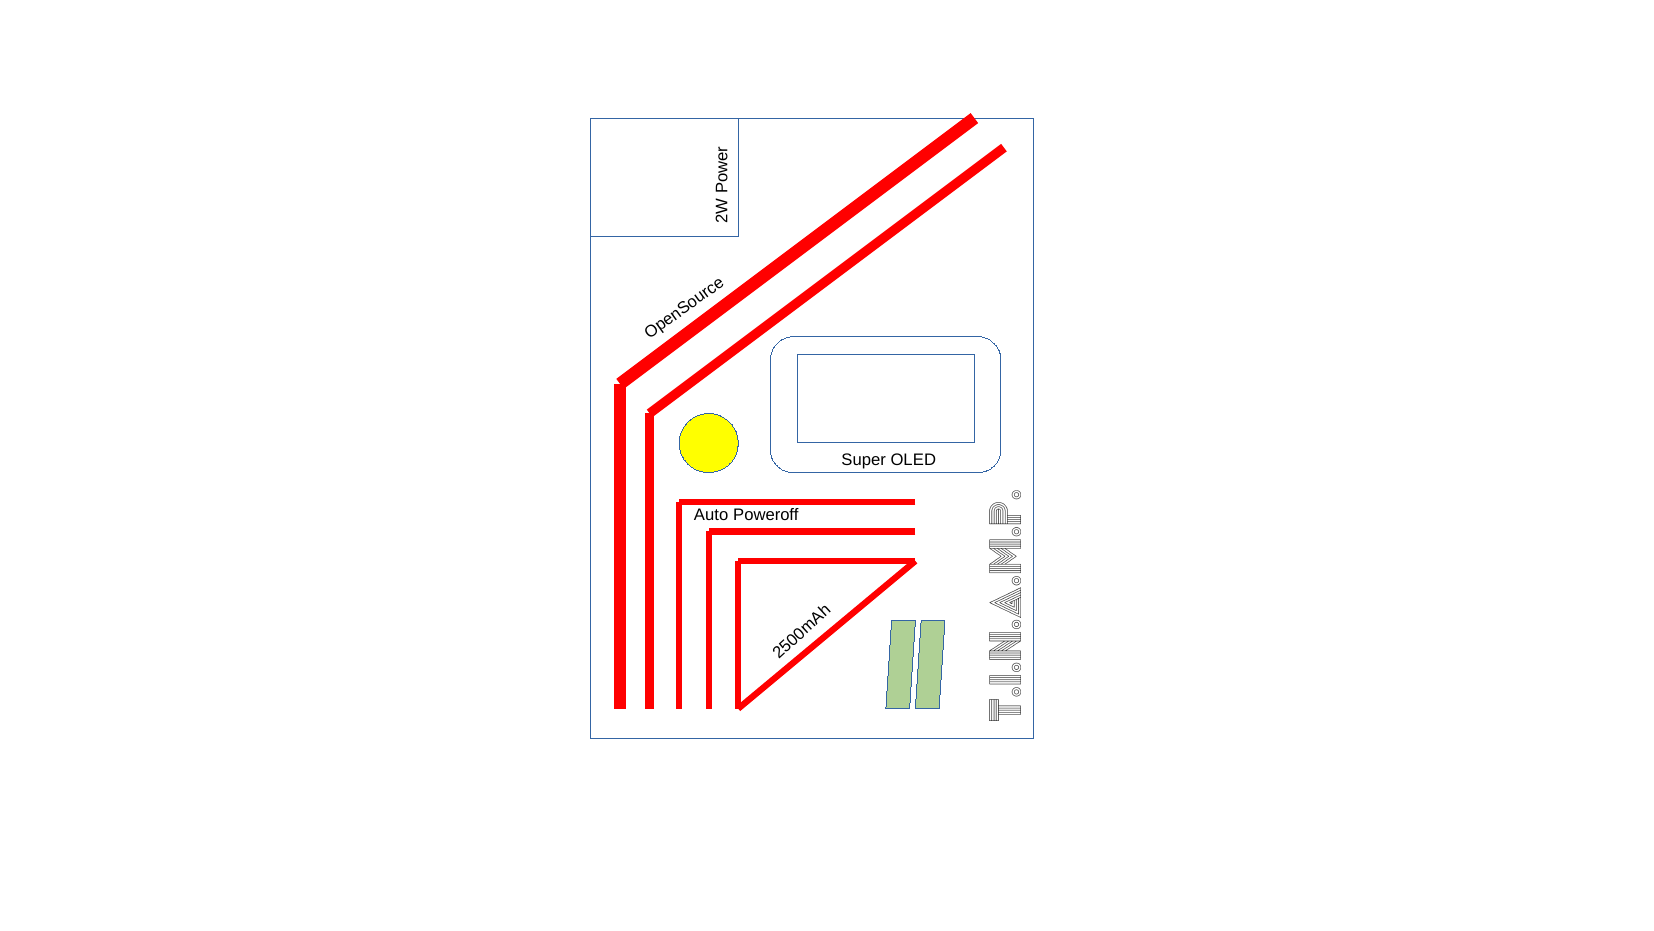

2W Power
OpenSource
Super OLED
Auto Poweroff
2500mAh